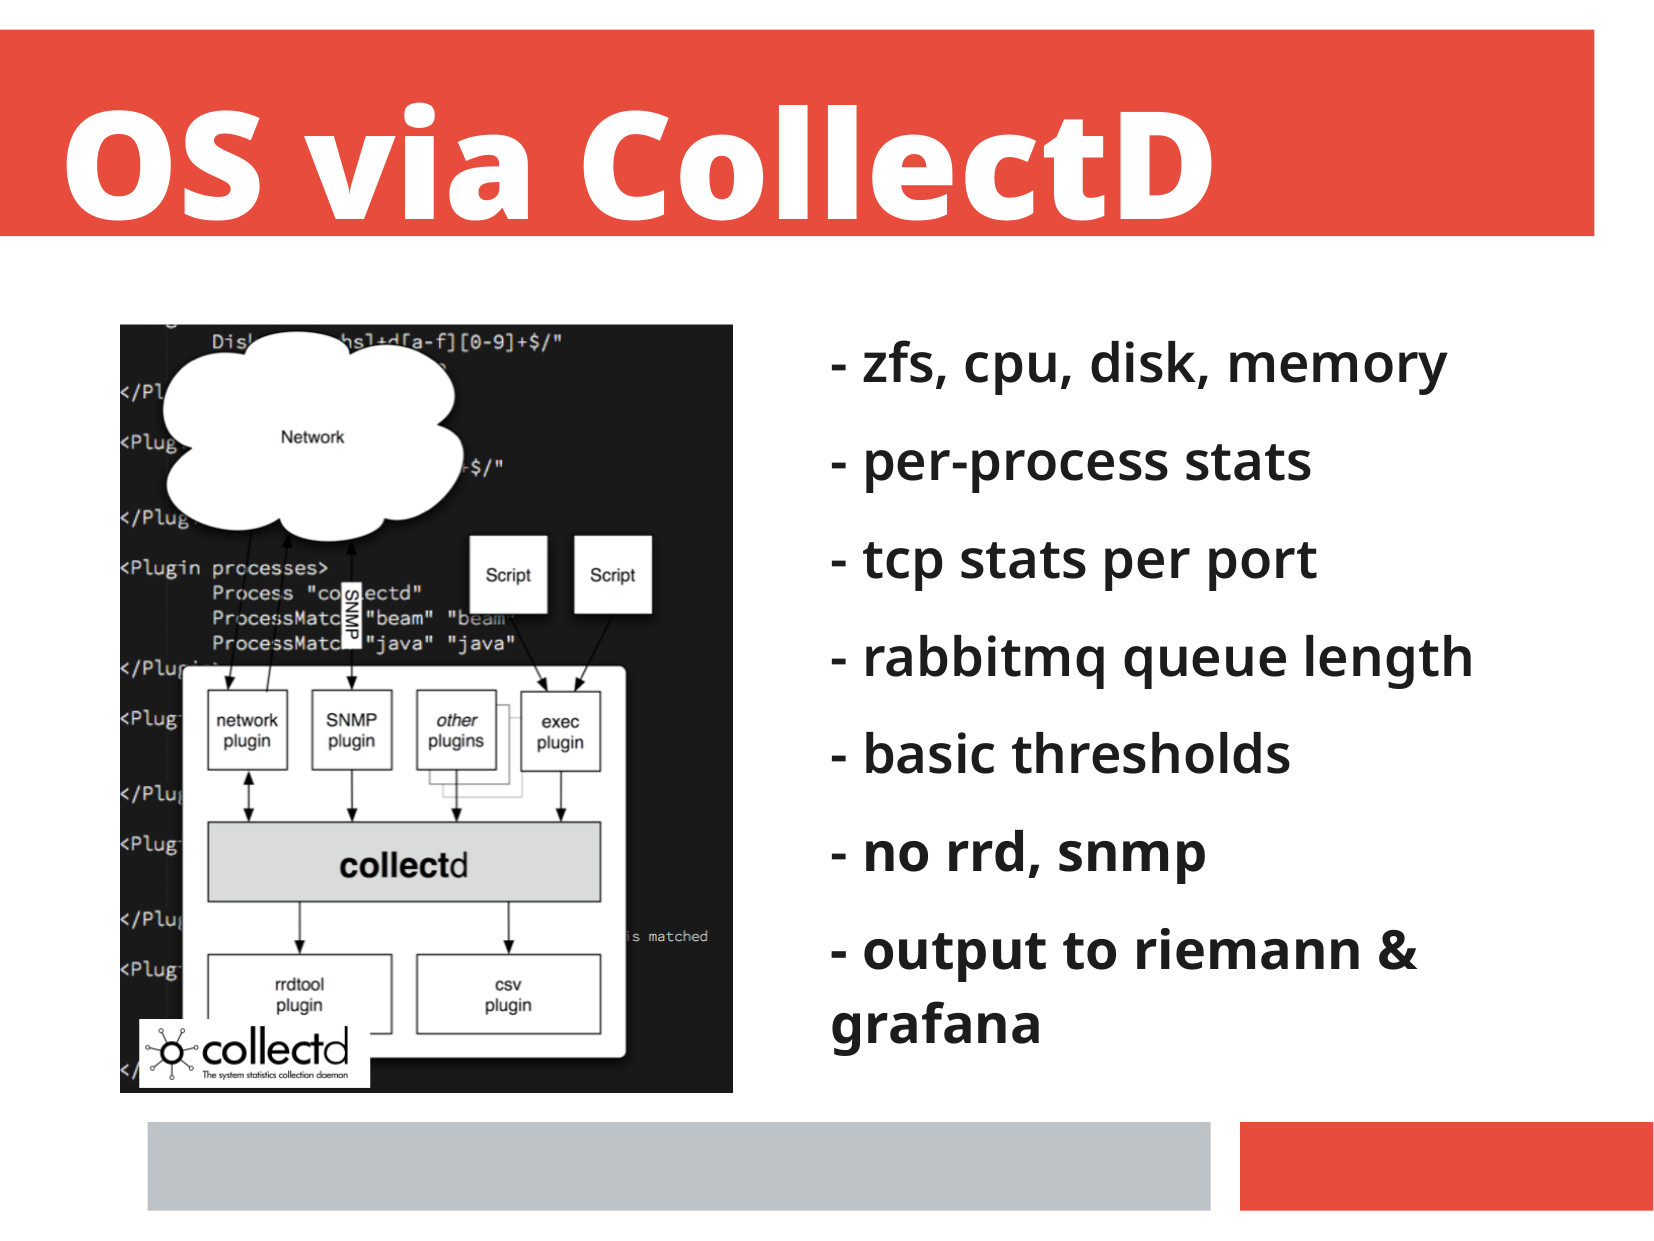

# OS via CollectD
- zfs, cpu, disk, memory
- per-process stats
- tcp stats per port
- rabbitmq queue length
- basic thresholds
- no rrd, snmp
- output to riemann & grafana